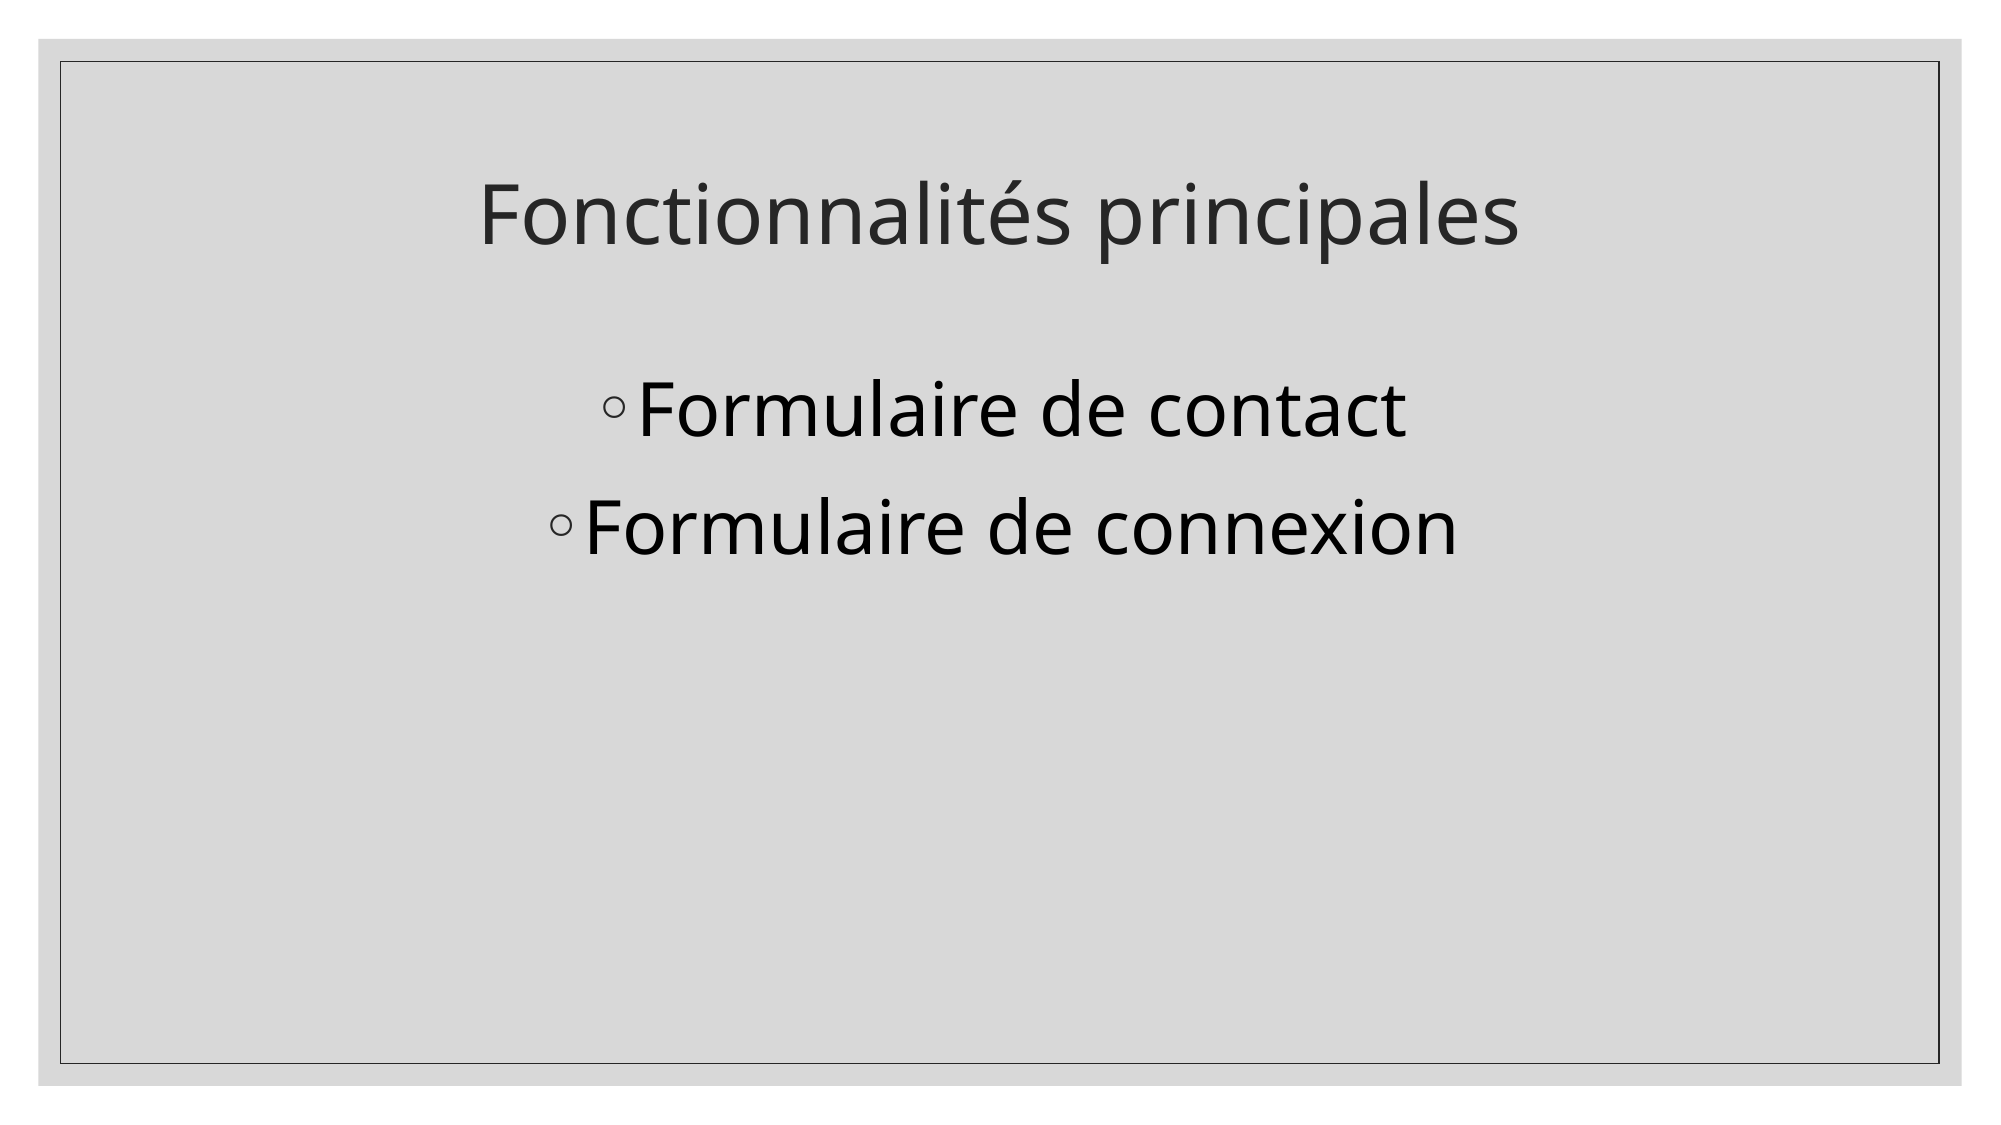

# Fonctionnalités principales
Formulaire de contact
Formulaire de connexion